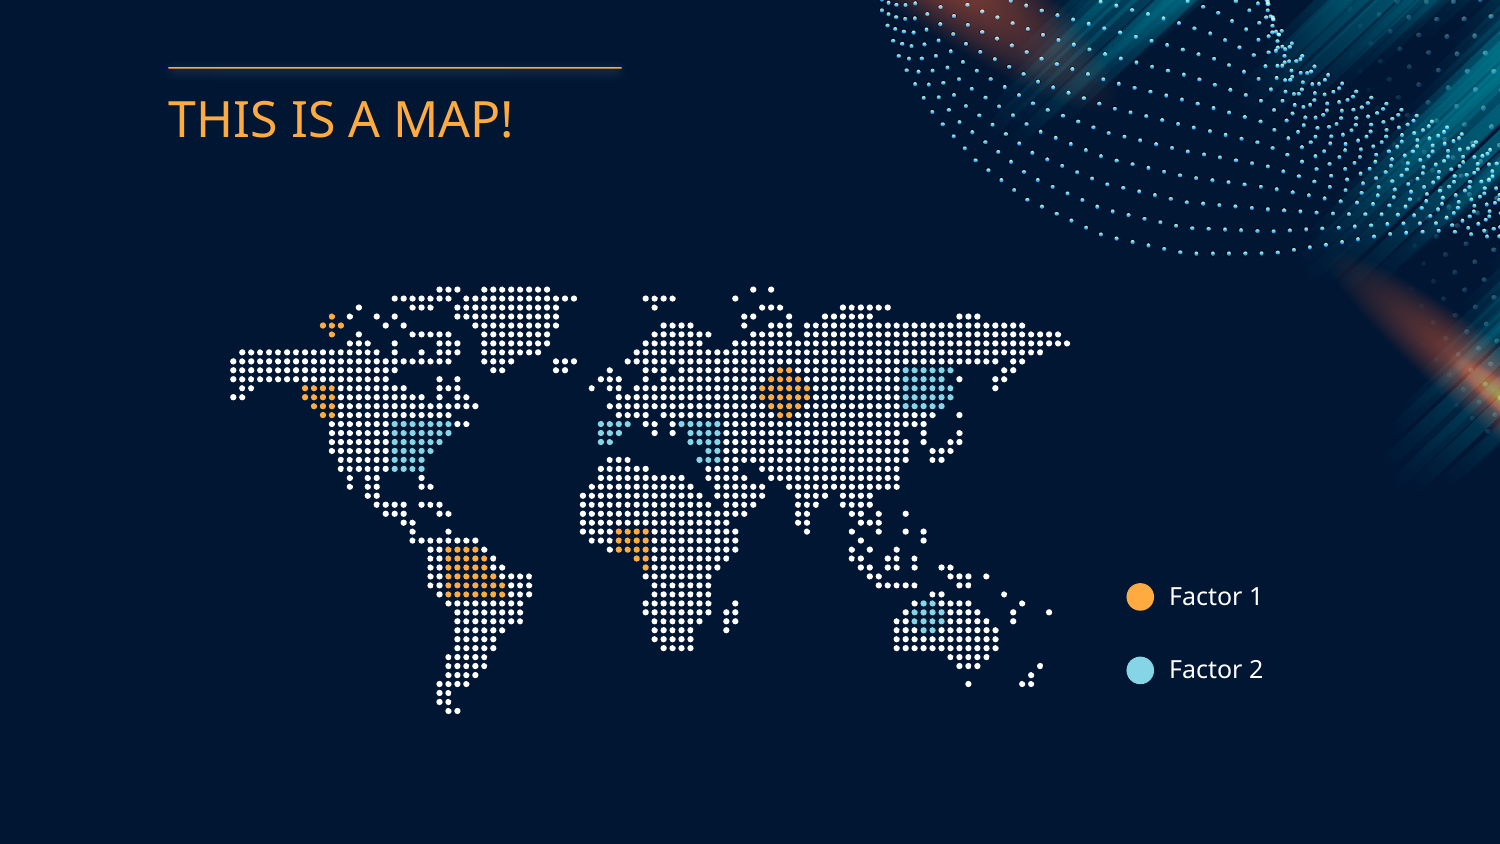

# THIS IS A MAP!
Factor 1
Factor 2